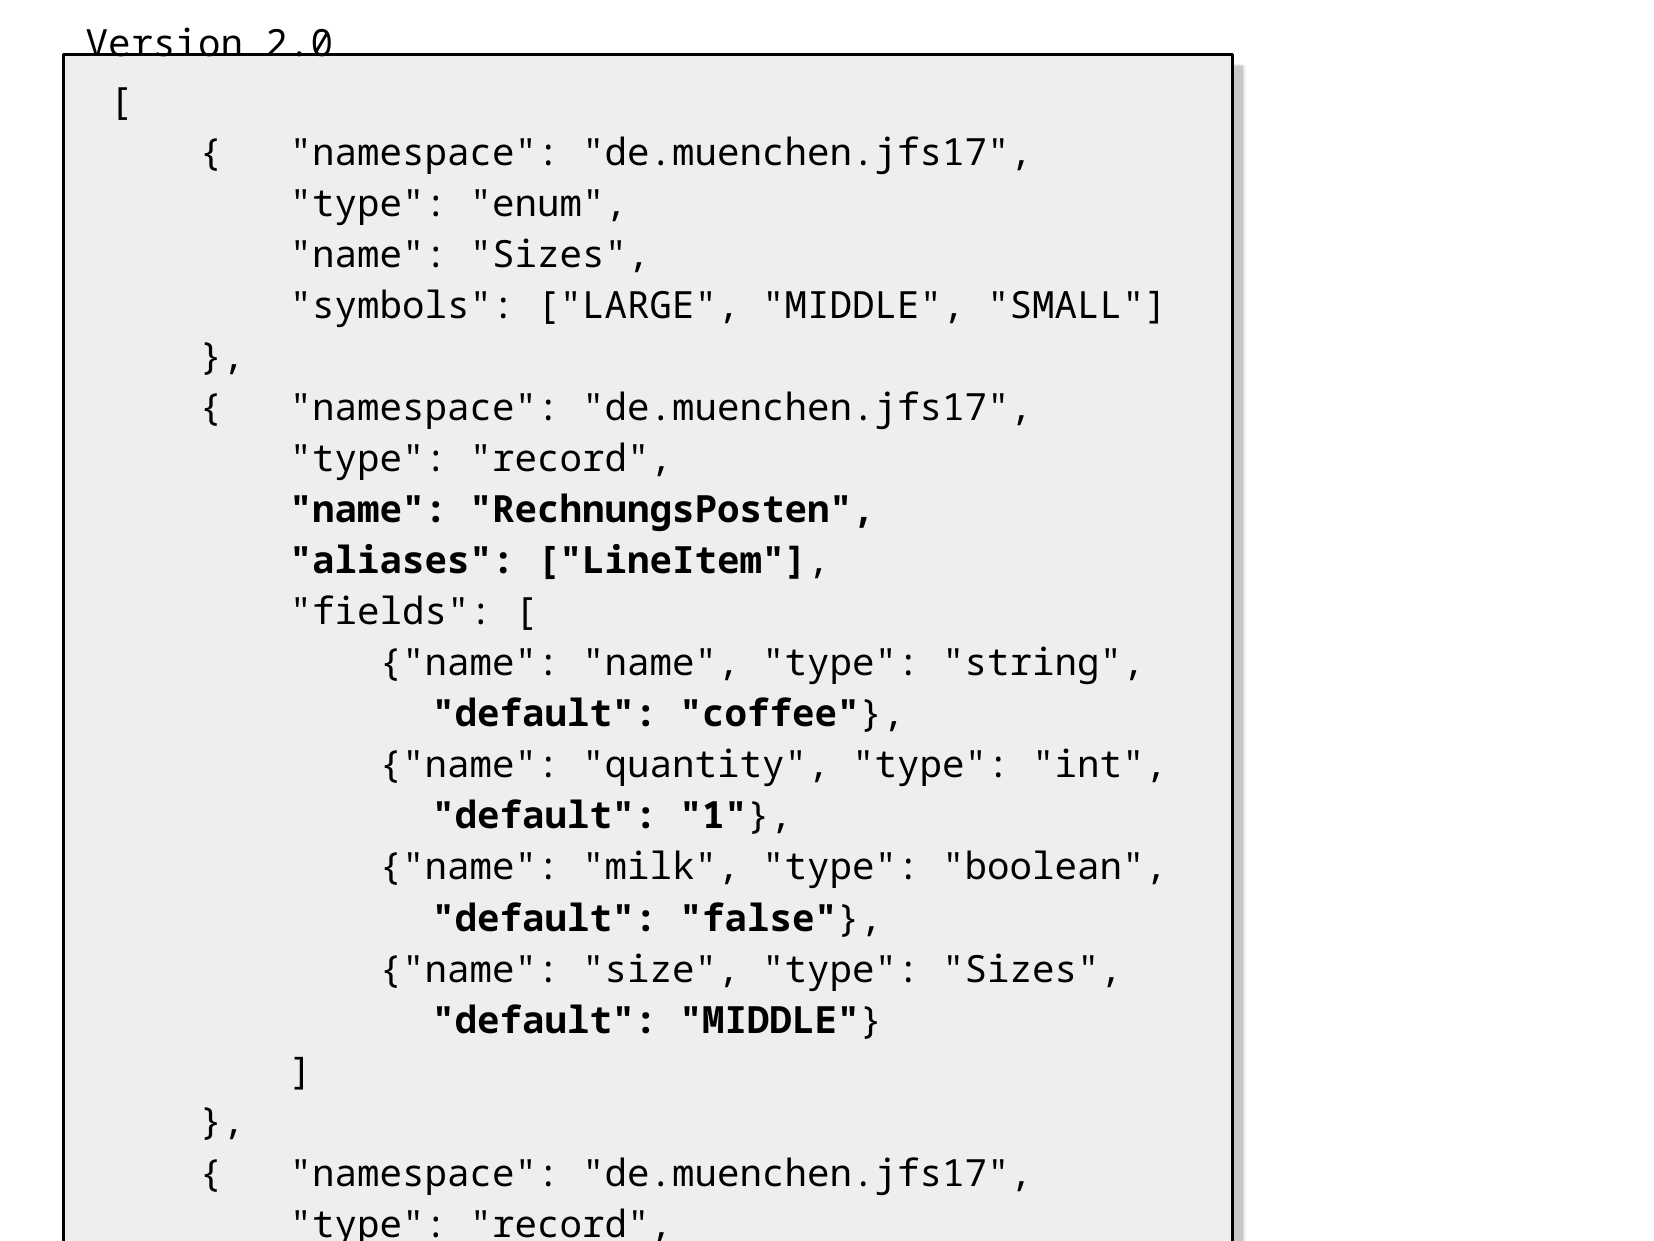

Version 2.0
[
 { "namespace": "de.muenchen.jfs17",
 "type": "enum",
 "name": "Sizes",
 "symbols": ["LARGE", "MIDDLE", "SMALL"]
 },
 { "namespace": "de.muenchen.jfs17",
 "type": "record",
 "name": "RechnungsPosten",
 "aliases": ["LineItem"],
 "fields": [
 {"name": "name", "type": "string",
				 "default": "coffee"},
 {"name": "quantity", "type": "int",
				 "default": "1"},
 {"name": "milk", "type": "boolean",
				 "default": "false"},
 {"name": "size", "type": "Sizes",
				 "default": "MIDDLE"}
 ]
 },
 { "namespace": "de.muenchen.jfs17",
 "type": "record",
 "name": "Bestellung",
 "aliases": ["Order"],
 "fields": [
 {"name": "item", "type": "RechnungsPosten"}
 ]
 }
]